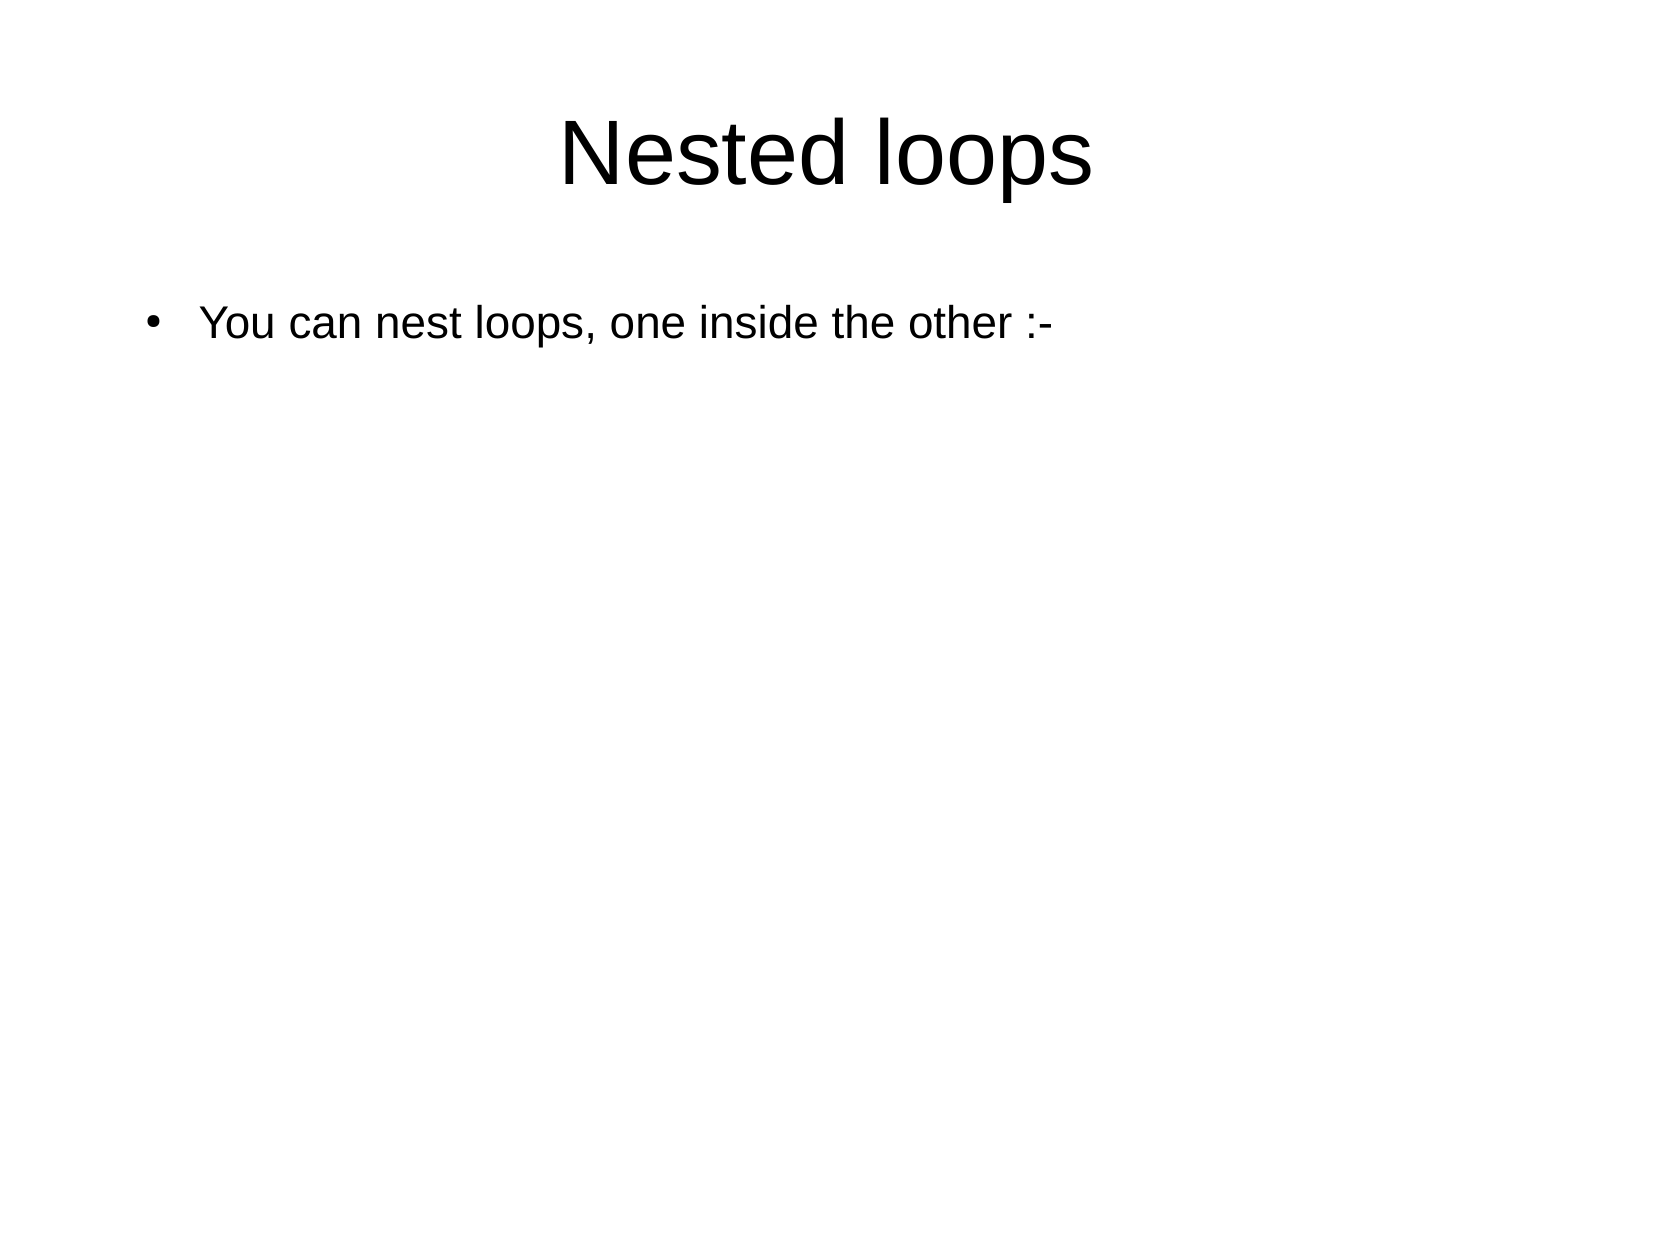

# Nested loops
You can nest loops, one inside the other :-